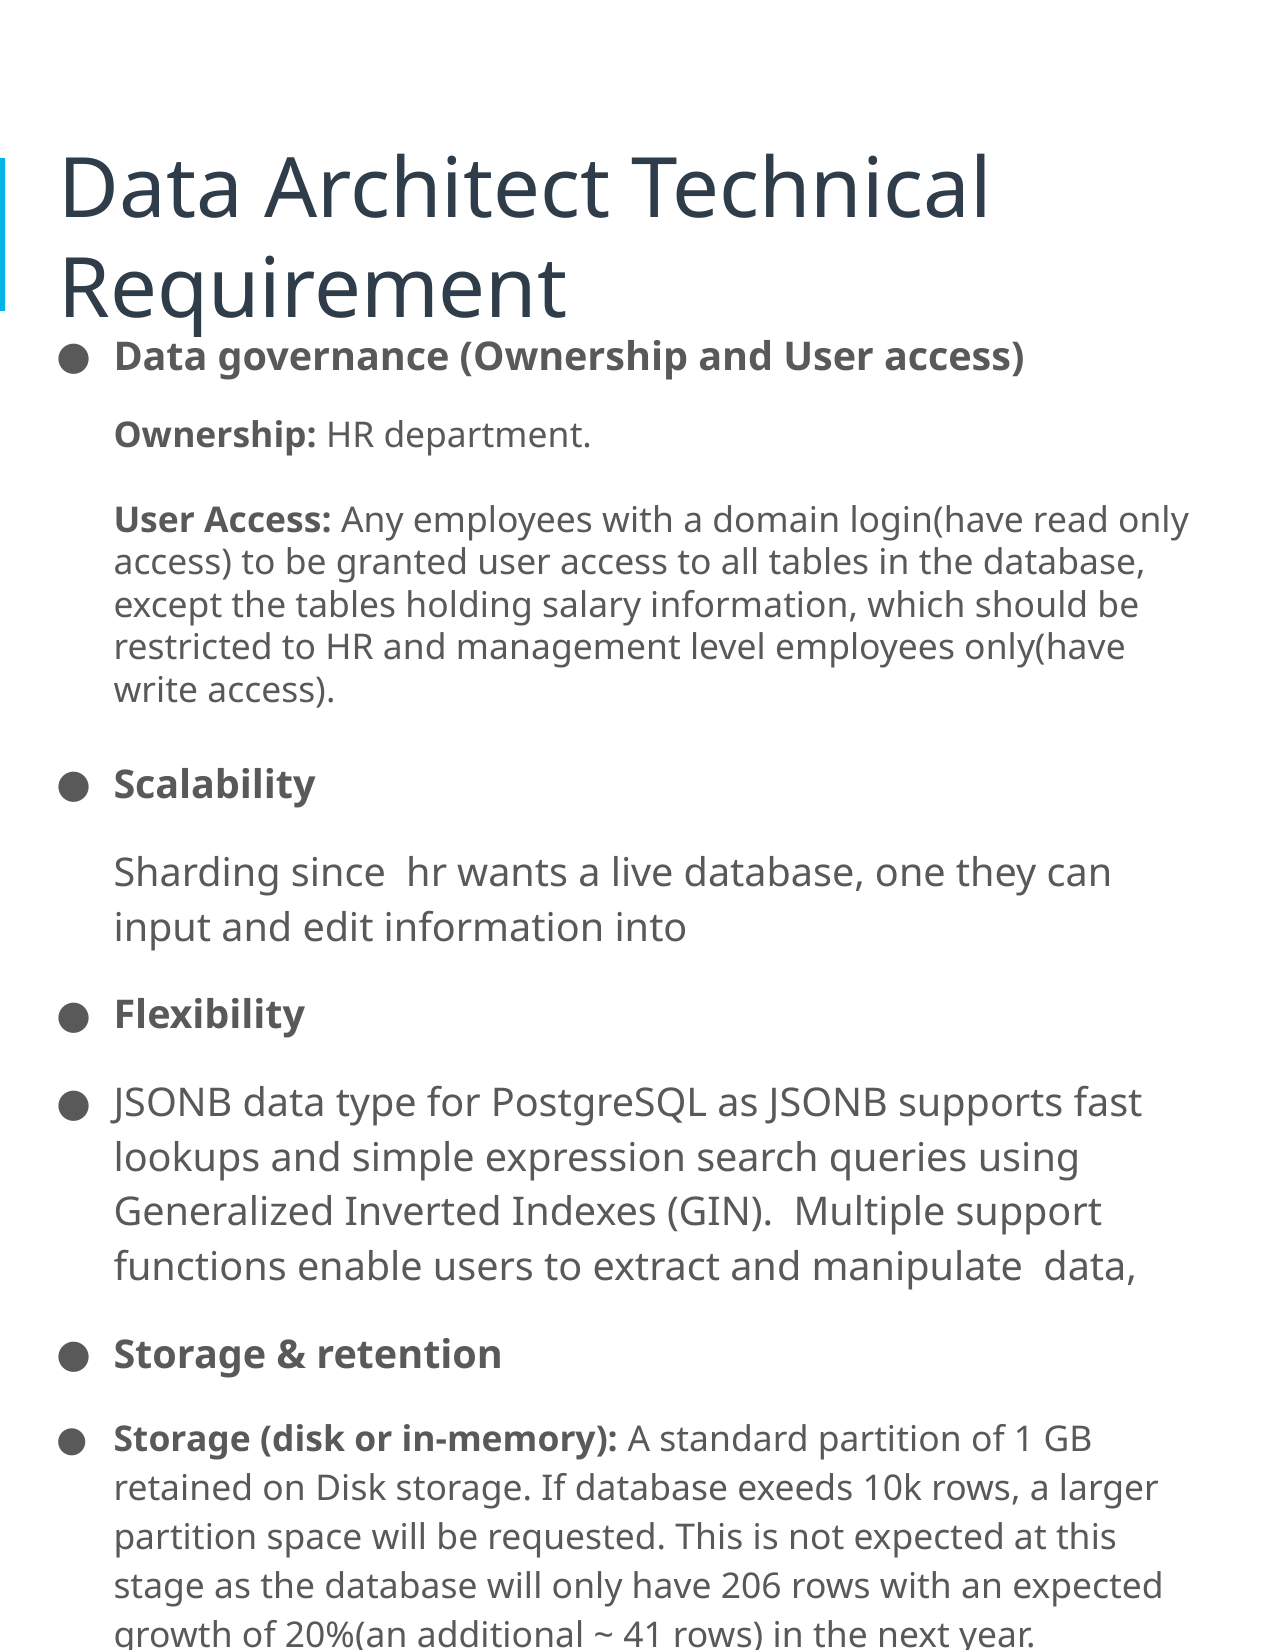

# Data Architect Technical Requirement
Data governance (Ownership and User access)
Ownership: HR department.
User Access: Any employees with a domain login(have read only access) to be granted user access to all tables in the database, except the tables holding salary information, which should be restricted to HR and management level employees only(have write access).
Scalability
Sharding since hr wants a live database, one they can input and edit information into
Flexibility
JSONB data type for PostgreSQL as JSONB supports fast lookups and simple expression search queries using Generalized Inverted Indexes (GIN). Multiple support functions enable users to extract and manipulate data,
Storage & retention
Storage (disk or in-memory): A standard partition of 1 GB retained on Disk storage. If database exeeds 10k rows, a larger partition space will be requested. This is not expected at this stage as the database will only have 206 rows with an expected growth of 20%(an additional ~ 41 rows) in the next year.
Retention: At least 7 years.
Backup:
● Critical: Backup schedule is full backup 1x per week, incremental backup daily.